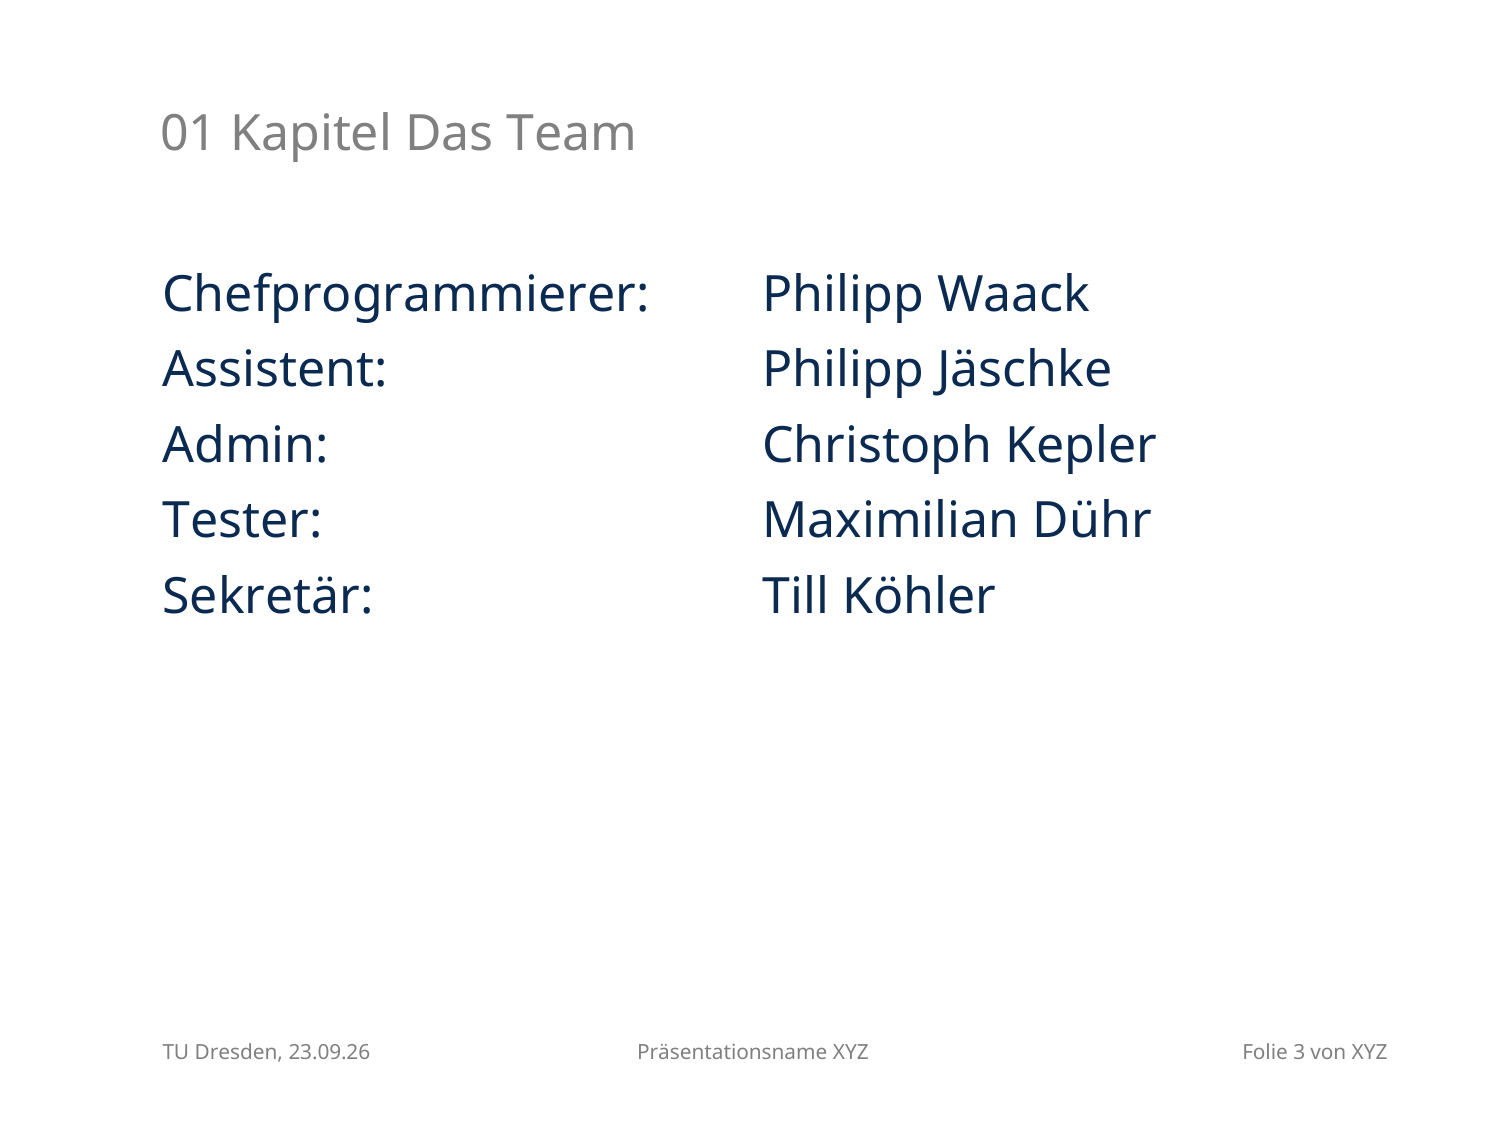

# 01 Kapitel Das Team
Chefprogrammierer:	Philipp Waack
Assistent:			Philipp Jäschke
Admin:			Christoph Kepler
Tester: 			Maximilian Dühr
Sekretär:			Till Köhler
3